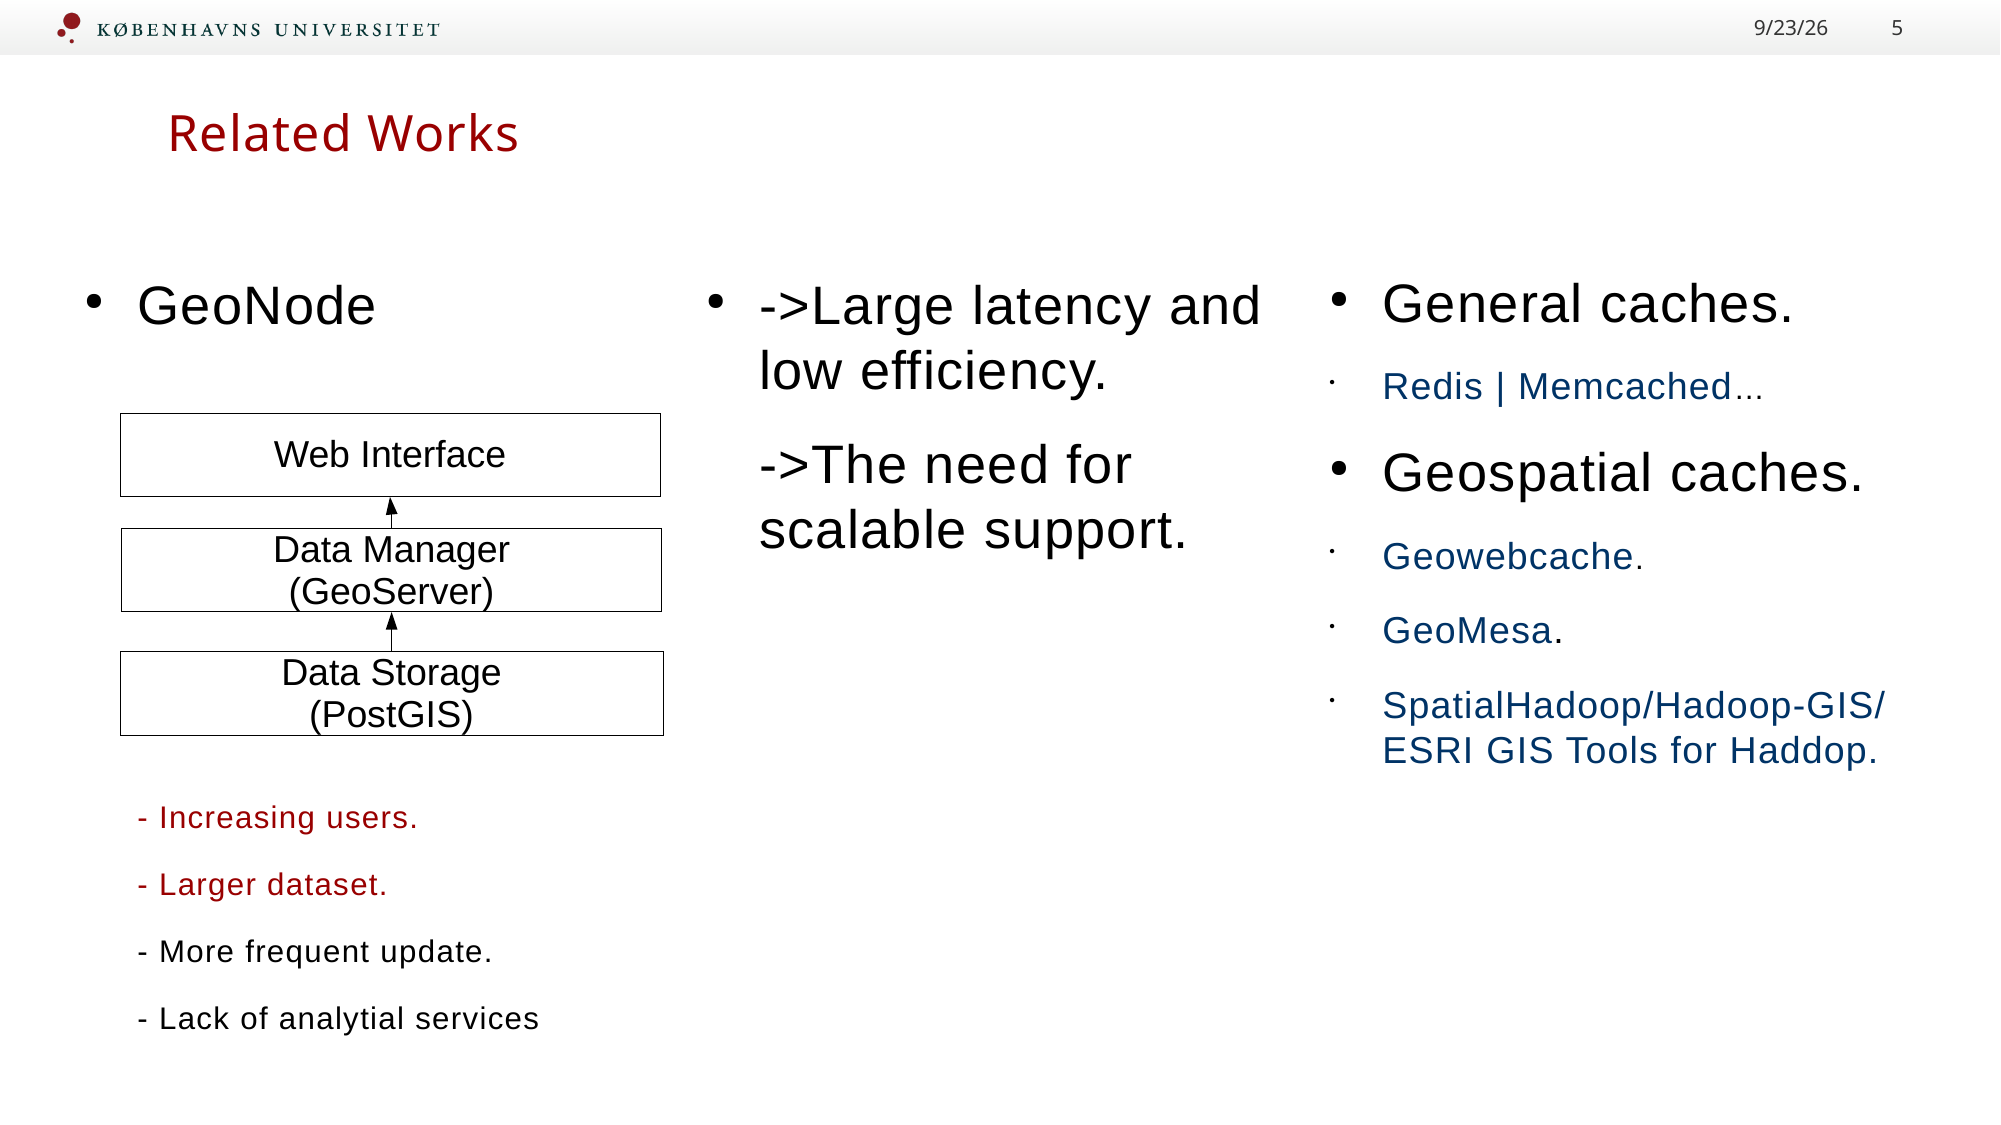

#
Related Works
General caches.
Redis | Memcached…
Geospatial caches.
Geowebcache.
GeoMesa.
SpatialHadoop/Hadoop-GIS/ESRI GIS Tools for Haddop.
GeoNode
- Increasing users.
- Larger dataset.
- More frequent update.
- Lack of analytial services
->Large latency and low efficiency.
->The need for scalable support.
Web Interface
Data Manager
(GeoServer)
Data Storage
(PostGIS)